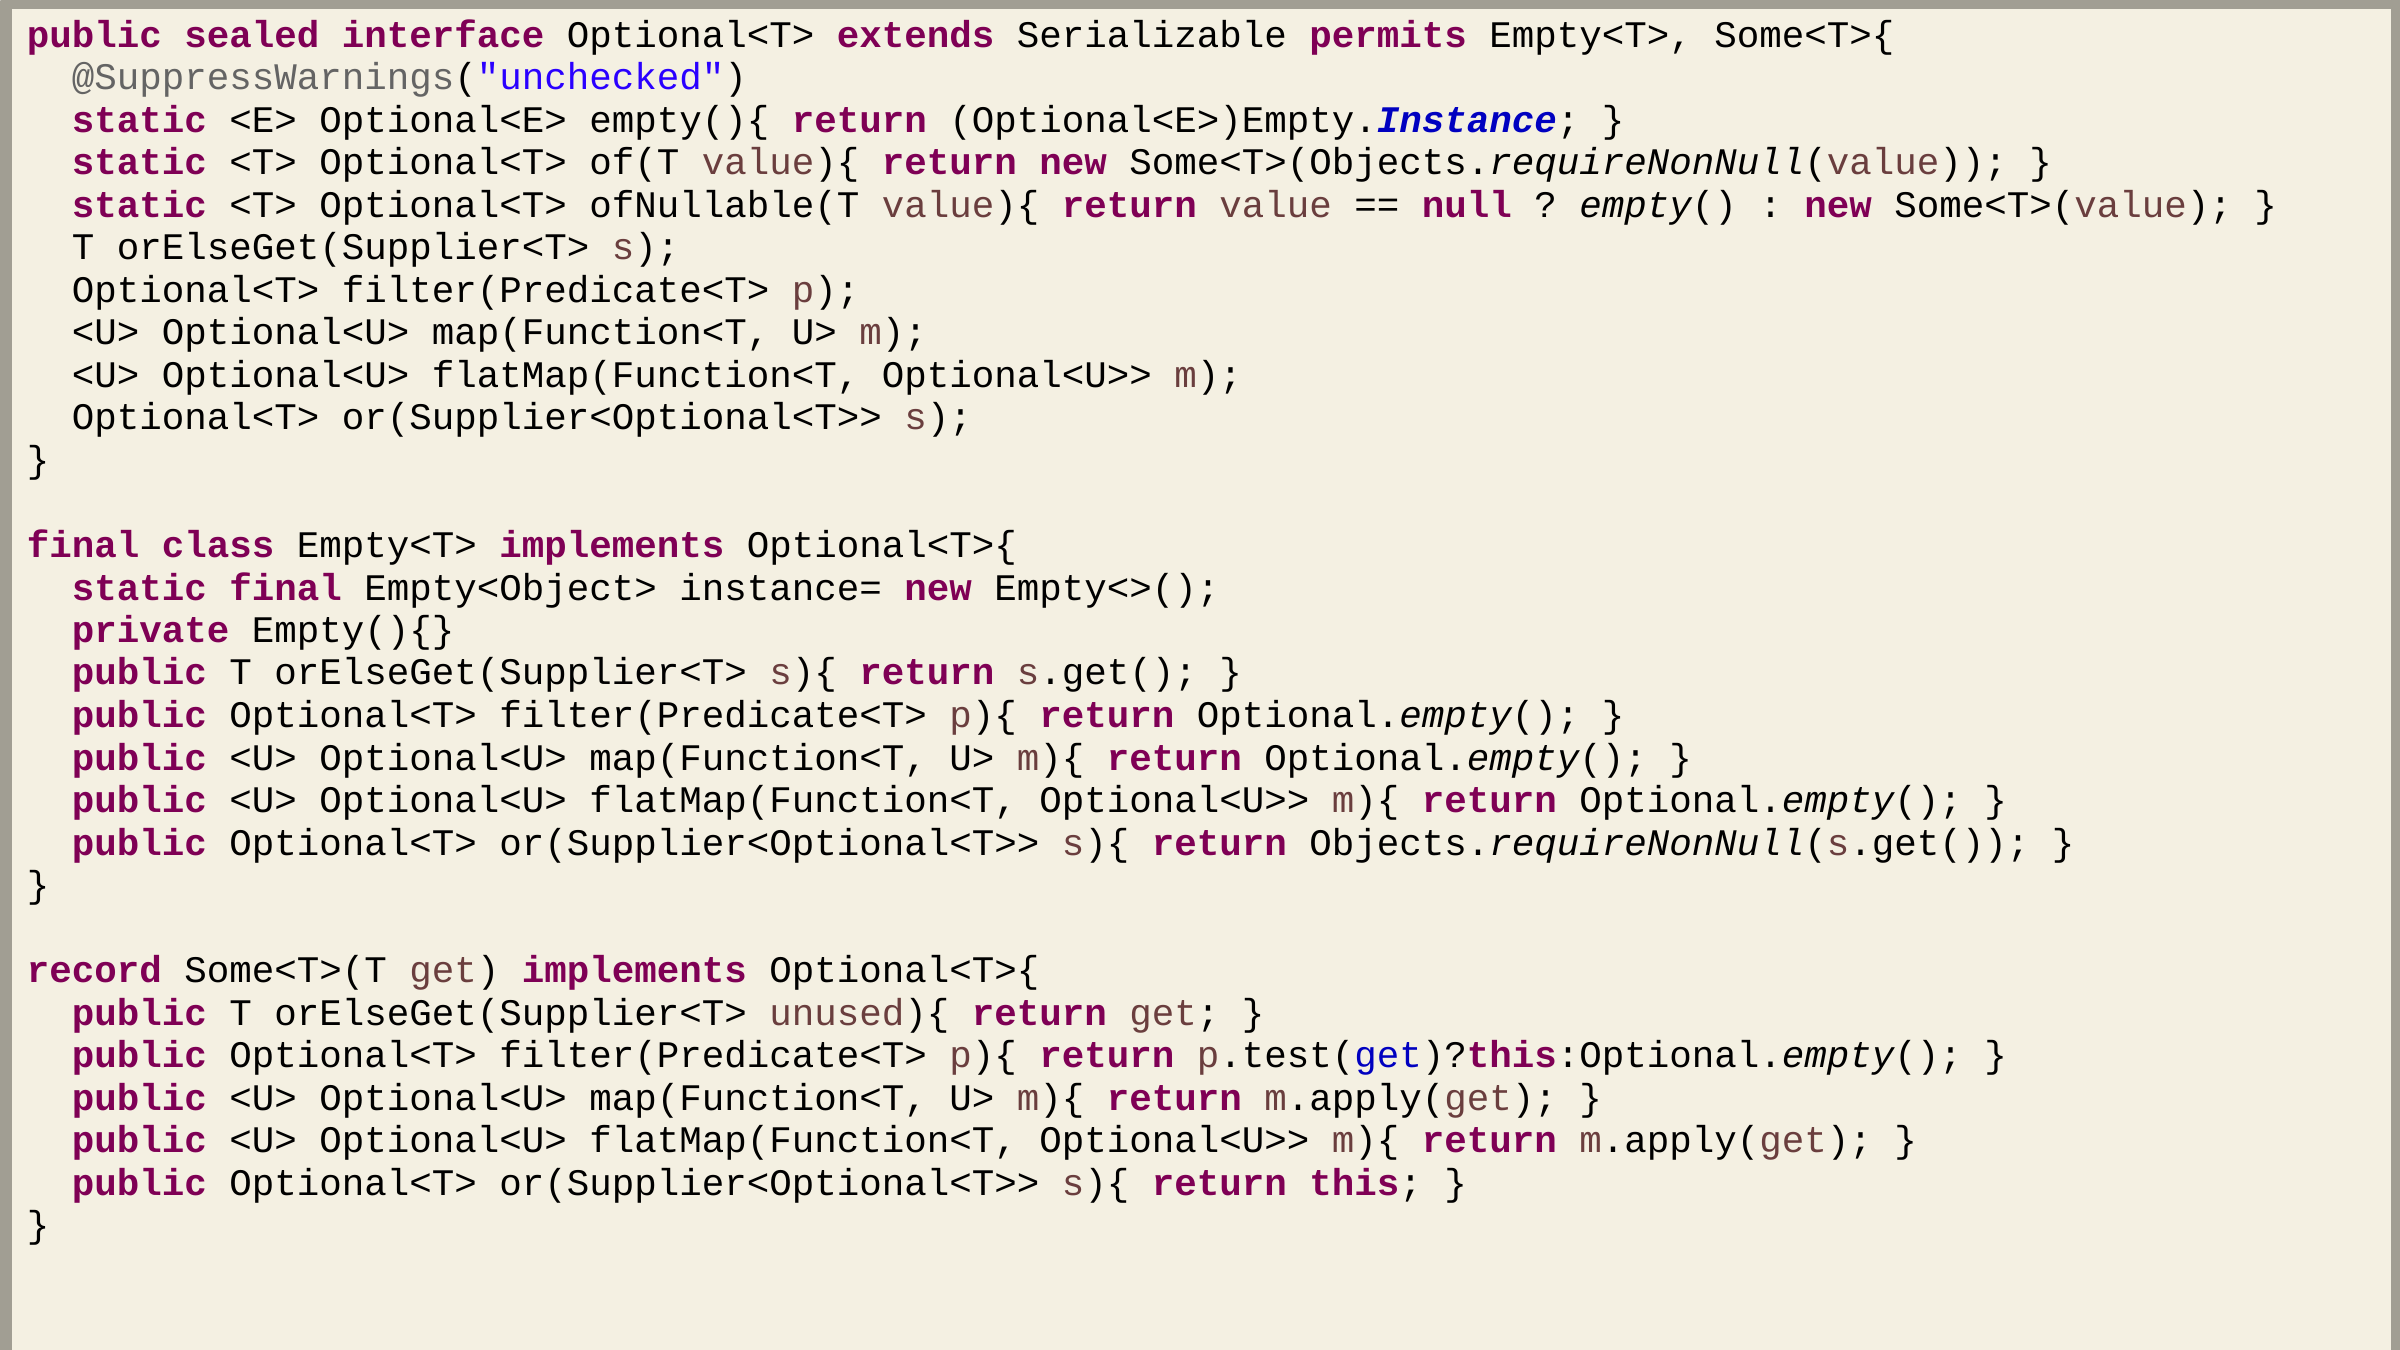

public sealed interface Optional<T> extends Serializable permits Empty<T>, Some<T>{
 @SuppressWarnings("unchecked")
 static <E> Optional<E> empty(){ return (Optional<E>)Empty.Instance; }
 static <T> Optional<T> of(T value){ return new Some<T>(Objects.requireNonNull(value)); }
 static <T> Optional<T> ofNullable(T value){ return value == null ? empty() : new Some<T>(value); }
 T orElseGet(Supplier<T> s);
 Optional<T> filter(Predicate<T> p);
 <U> Optional<U> map(Function<T, U> m);
 <U> Optional<U> flatMap(Function<T, Optional<U>> m);
 Optional<T> or(Supplier<Optional<T>> s);
}
final class Empty<T> implements Optional<T>{
 static final Empty<Object> instance= new Empty<>();
 private Empty(){}
 public T orElseGet(Supplier<T> s){ return s.get(); }
 public Optional<T> filter(Predicate<T> p){ return Optional.empty(); }
 public <U> Optional<U> map(Function<T, U> m){ return Optional.empty(); }
 public <U> Optional<U> flatMap(Function<T, Optional<U>> m){ return Optional.empty(); }
 public Optional<T> or(Supplier<Optional<T>> s){ return Objects.requireNonNull(s.get()); }
}
record Some<T>(T get) implements Optional<T>{
 public T orElseGet(Supplier<T> unused){ return get; }
 public Optional<T> filter(Predicate<T> p){ return p.test(get)?this:Optional.empty(); }
 public <U> Optional<U> map(Function<T, U> m){ return m.apply(get); }
 public <U> Optional<U> flatMap(Function<T, Optional<U>> m){ return m.apply(get); }
 public Optional<T> or(Supplier<Optional<T>> s){ return this; }
}